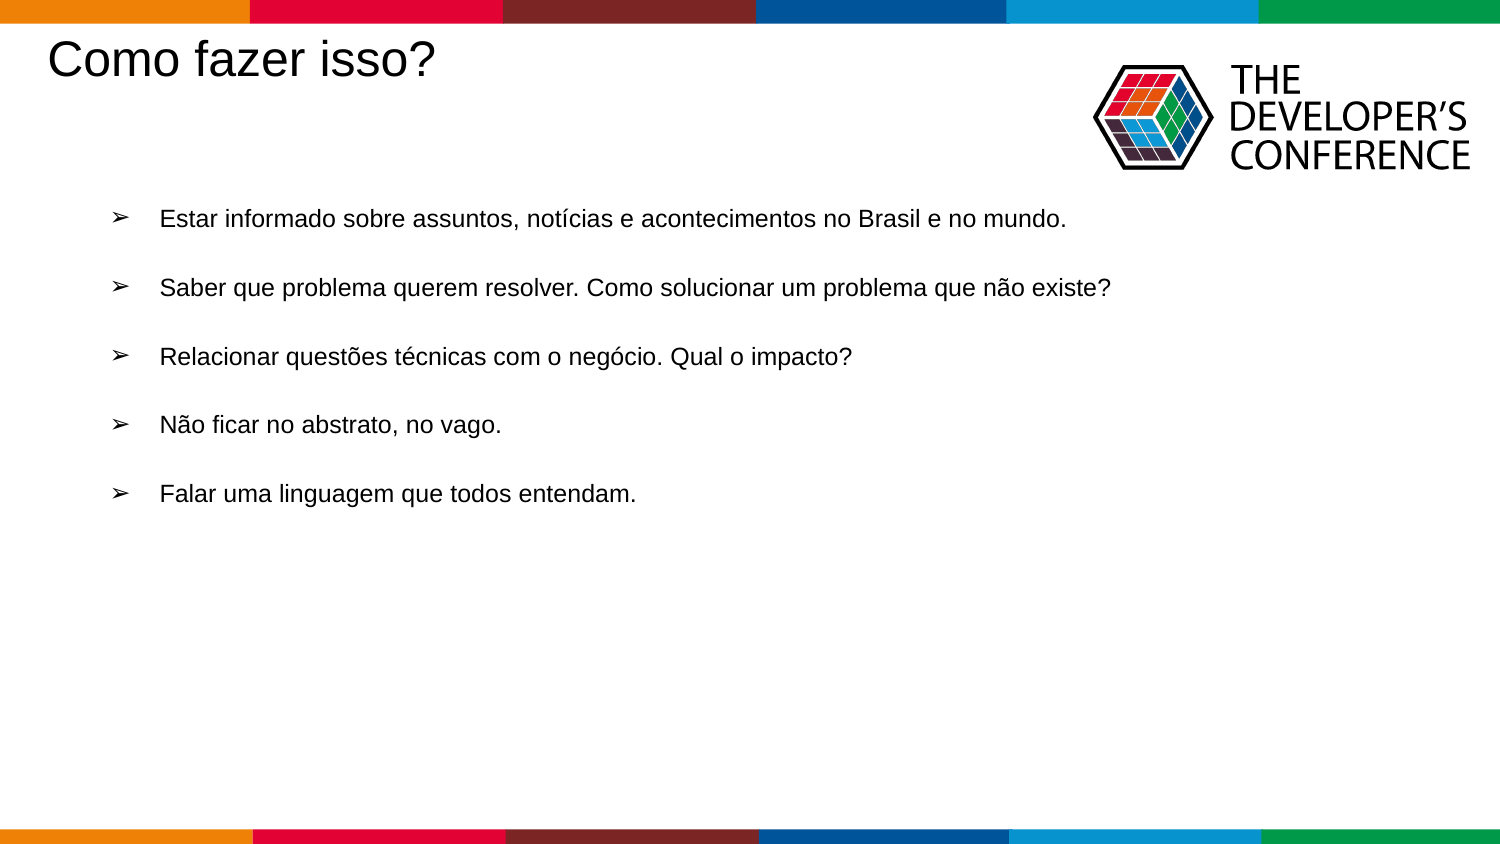

# Como fazer isso?
Estar informado sobre assuntos, notícias e acontecimentos no Brasil e no mundo.
Saber que problema querem resolver. Como solucionar um problema que não existe?
Relacionar questões técnicas com o negócio. Qual o impacto?
Não ficar no abstrato, no vago.
Falar uma linguagem que todos entendam.